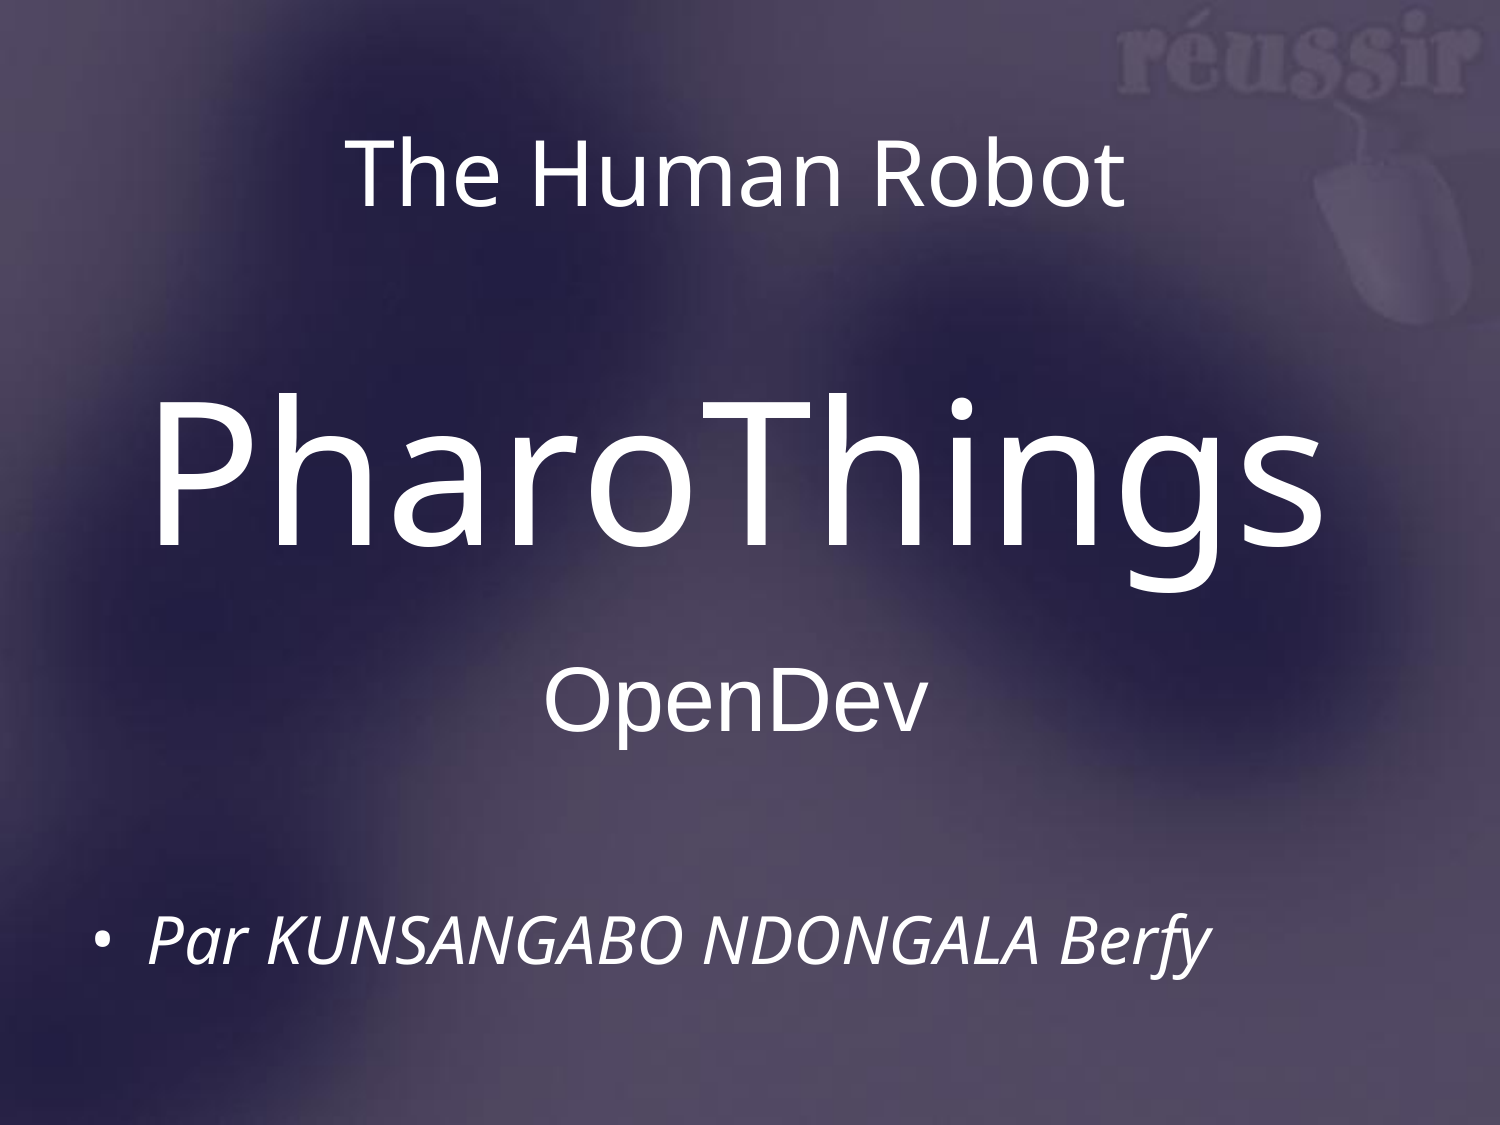

# The Human Robot PharoThings OpenDev
Par KUNSANGABO NDONGALA Berfy